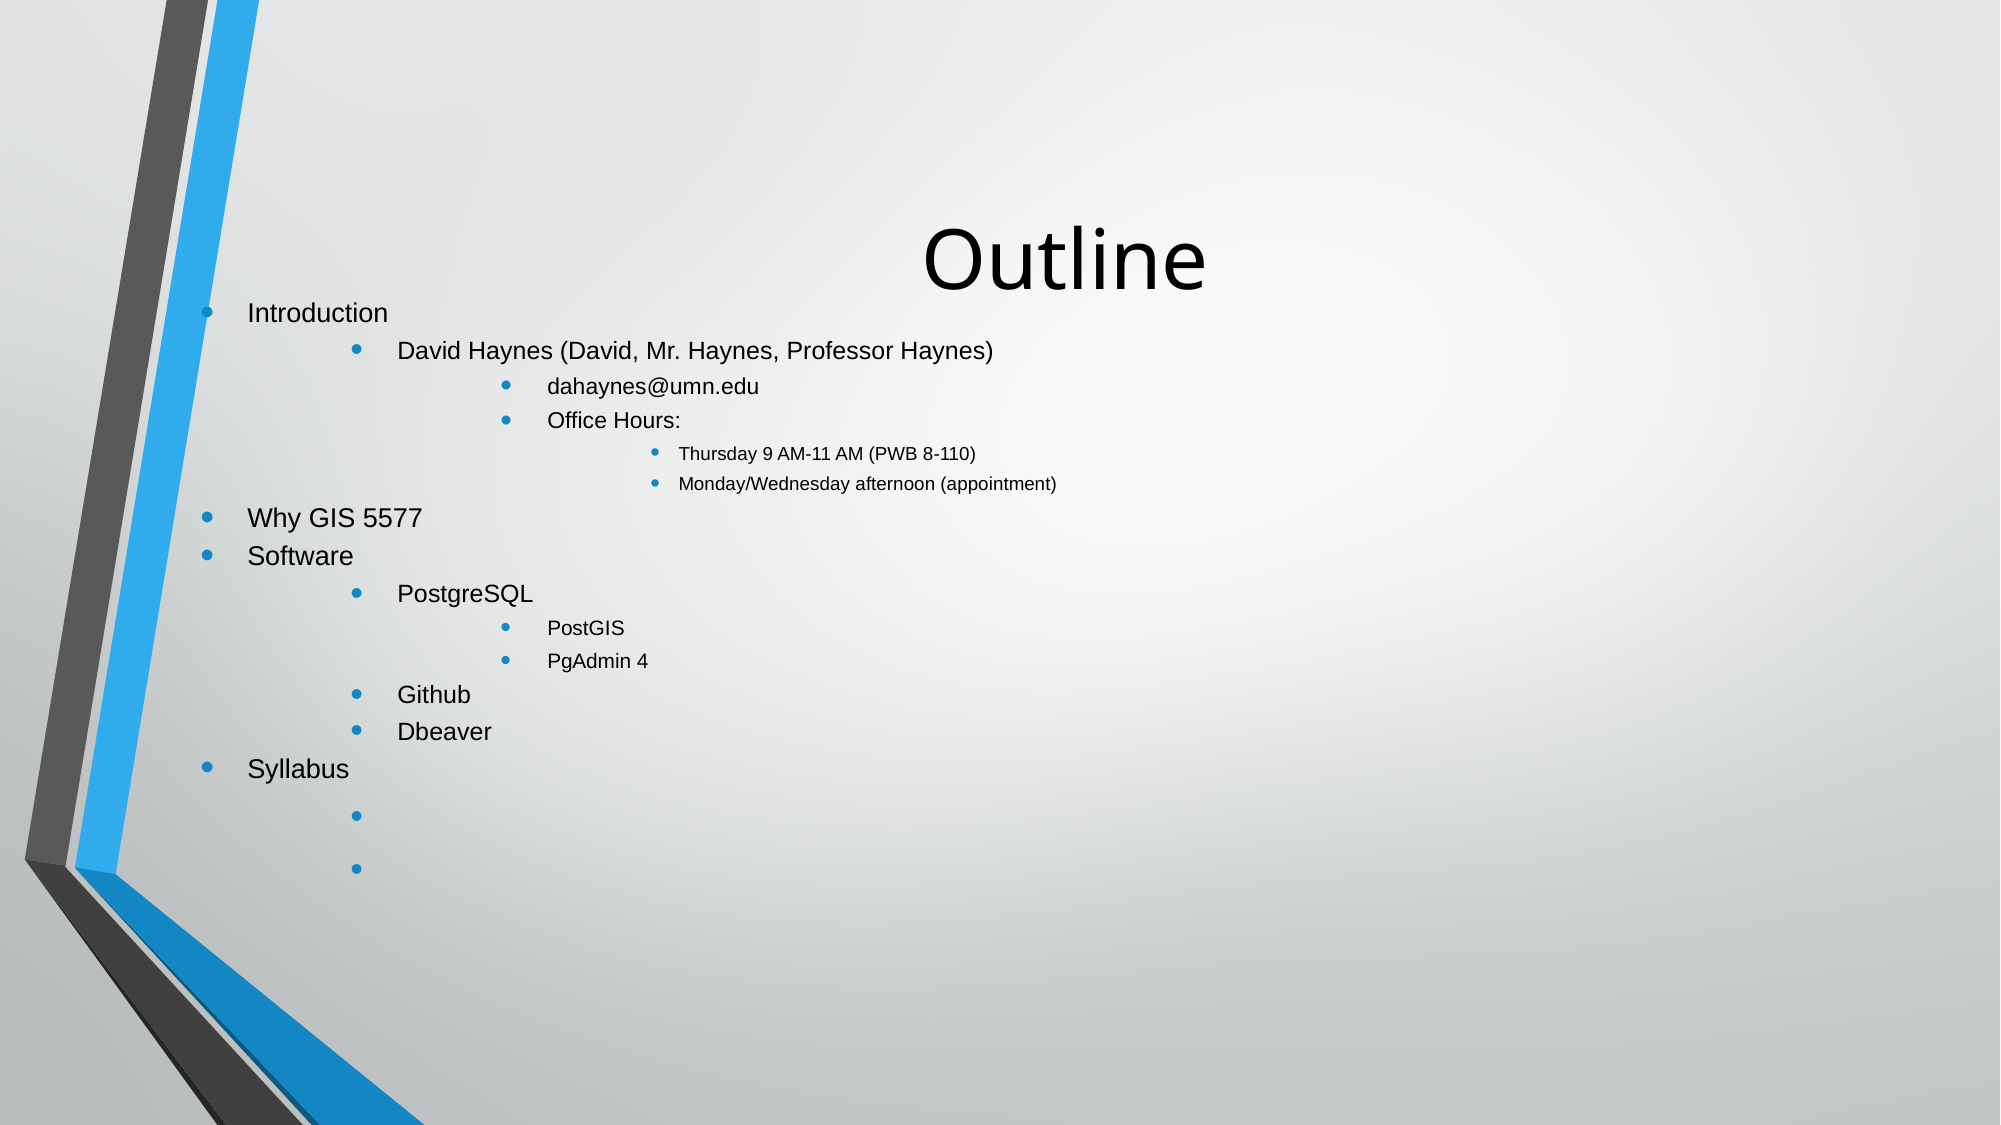

# Outline
Introduction
David Haynes (David, Mr. Haynes, Professor Haynes)
dahaynes@umn.edu
Office Hours:
Thursday 9 AM-11 AM (PWB 8-110)
Monday/Wednesday afternoon (appointment)
Why GIS 5577
Software
PostgreSQL
PostGIS
PgAdmin 4
Github
Dbeaver
Syllabus